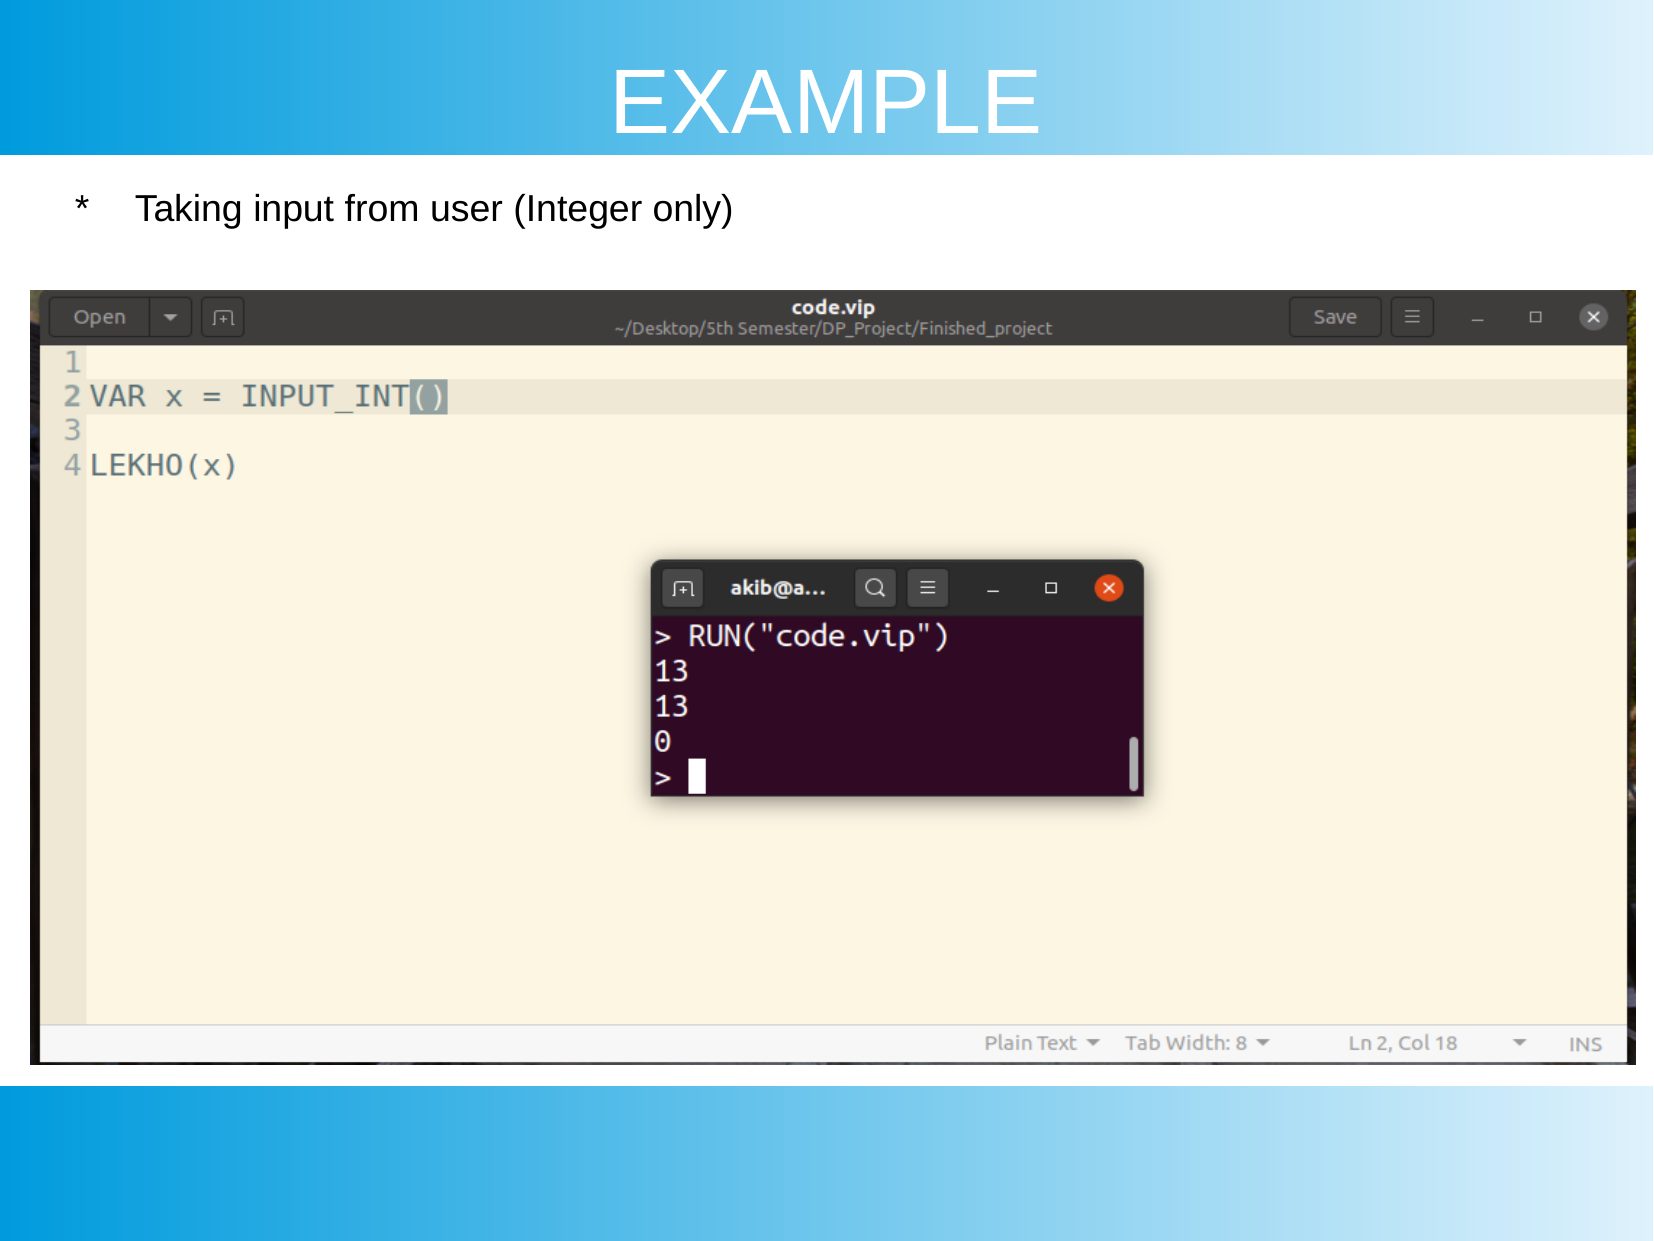

# EXAMPLE
*
Taking input from user (Integer only)